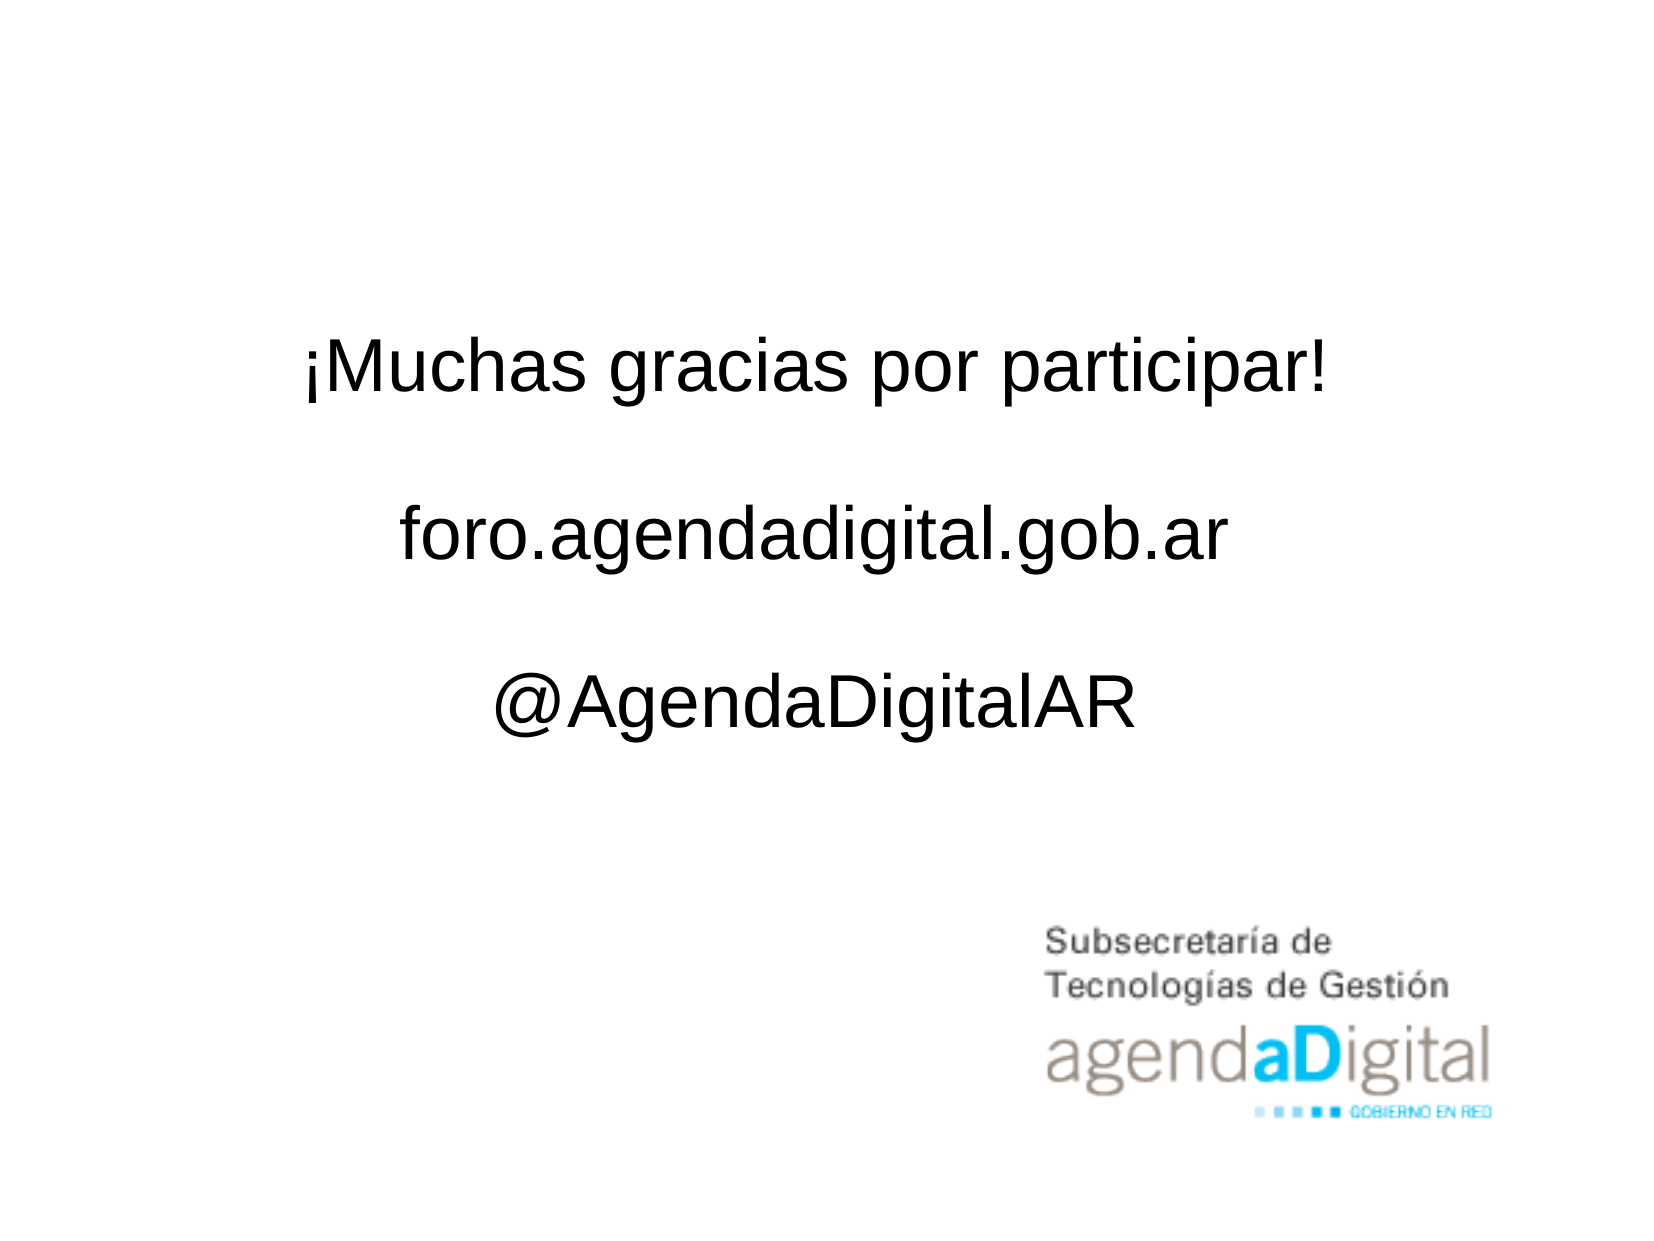

# ¡Muchas gracias por participar! foro.agendadigital.gob.ar @AgendaDigitalAR